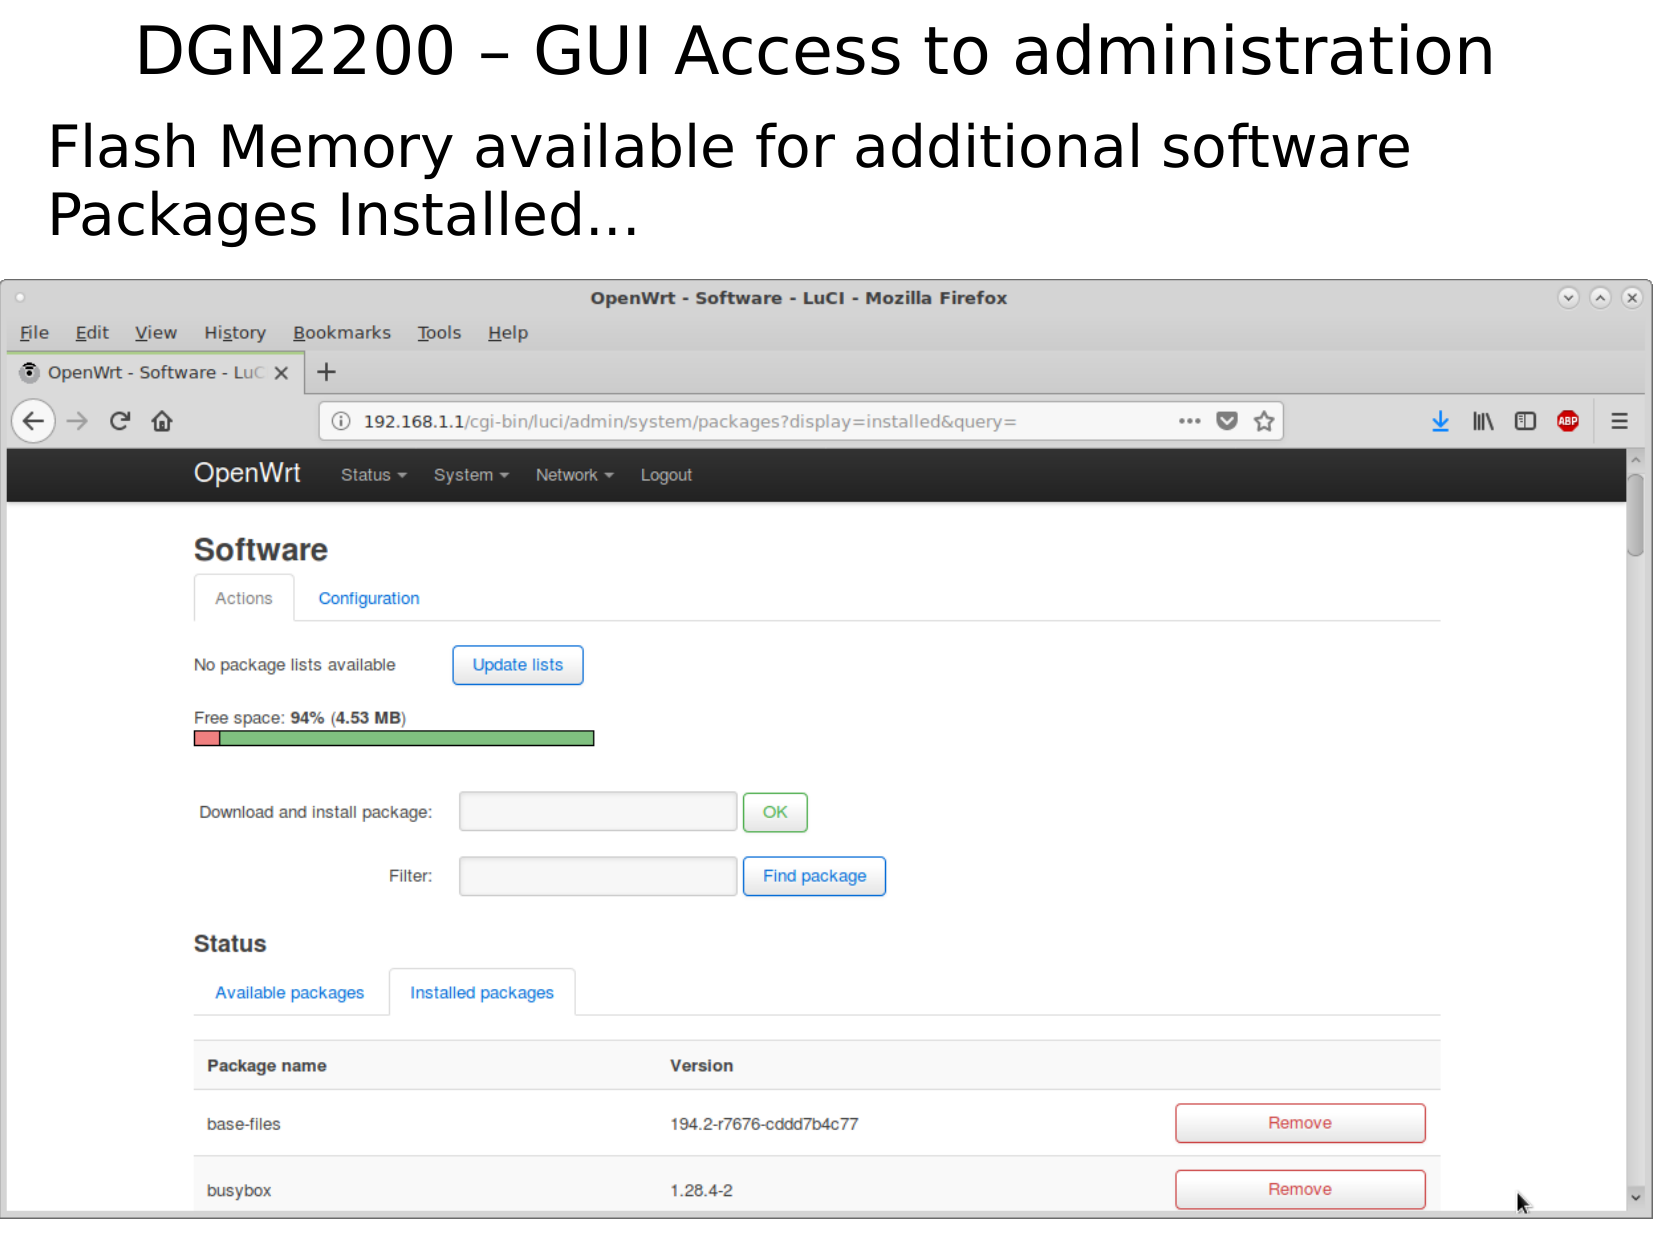

# DGN2200 – GUI Access to administration
Flash Memory available for additional software
Packages Installed...